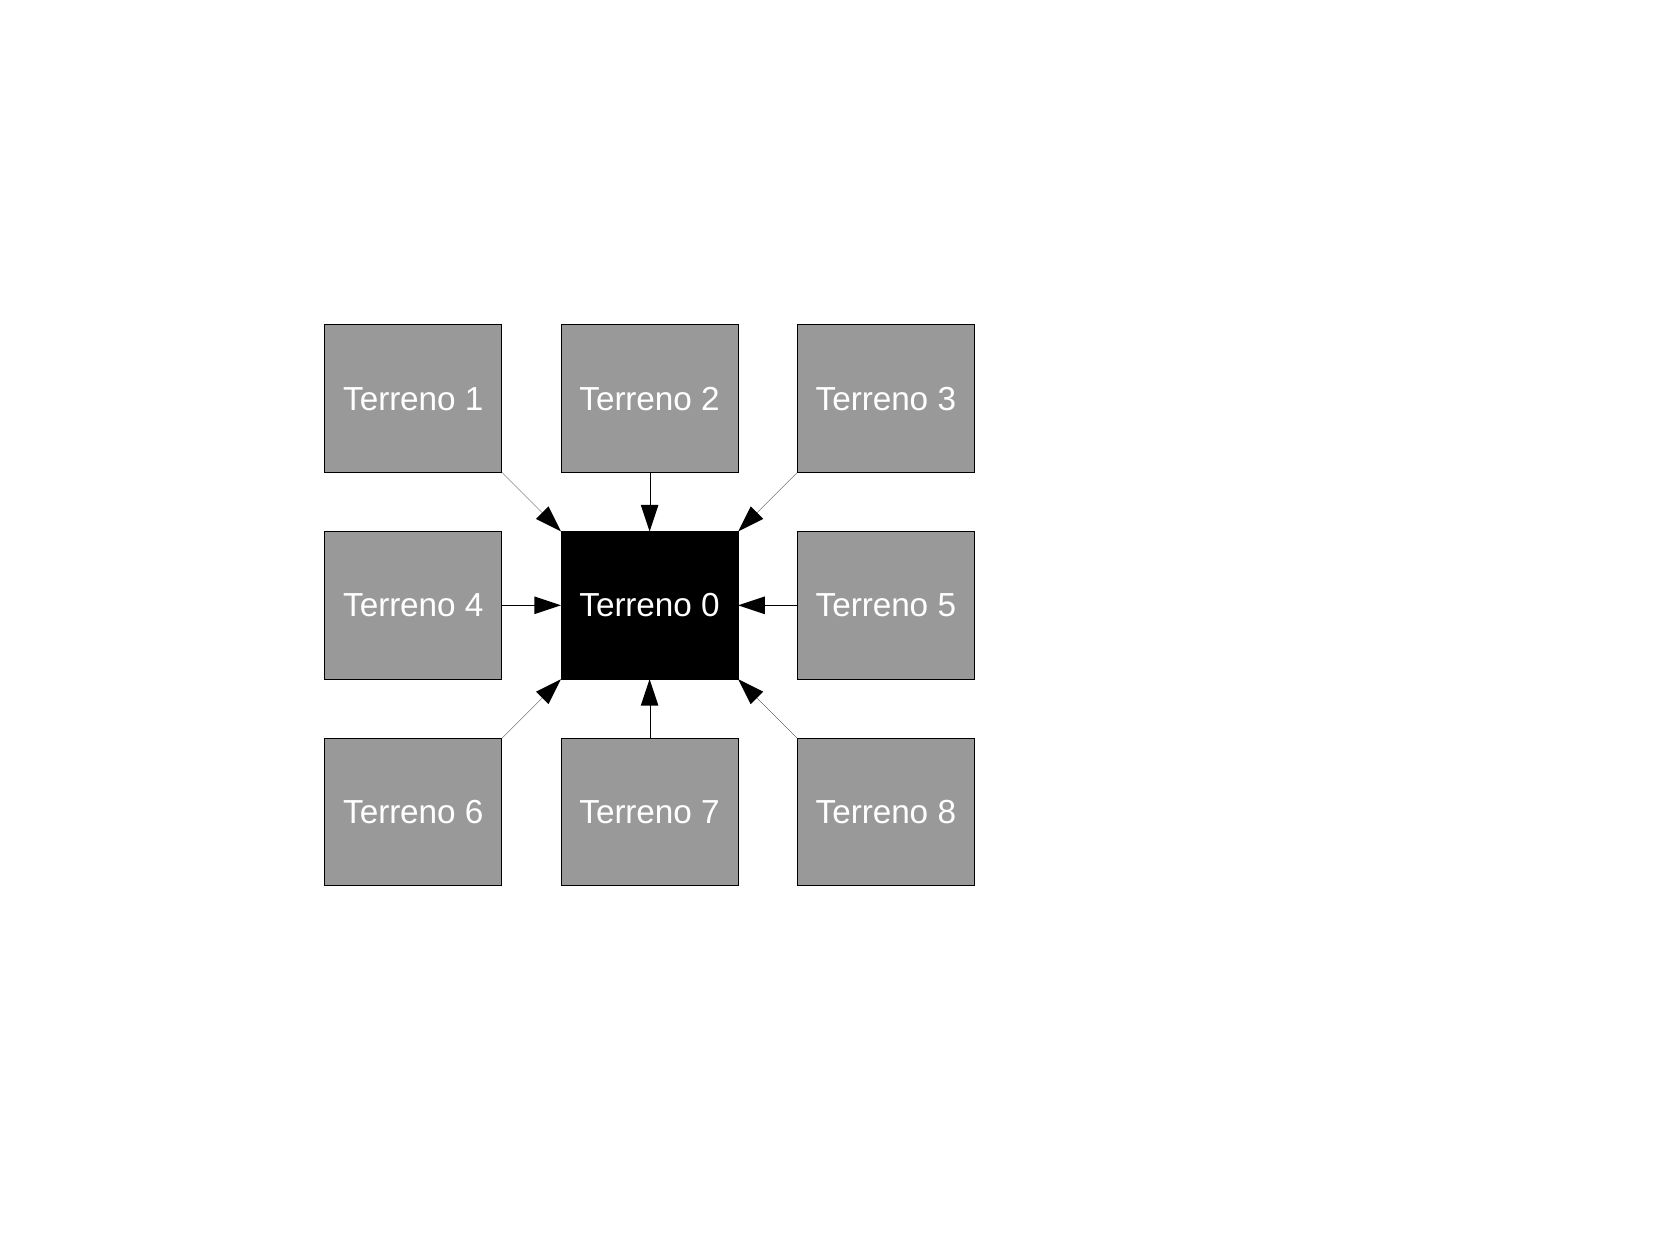

Terreno 1
Terreno 2
Terreno 3
Terreno 4
Terreno 0
Terreno 5
Terreno 6
Terreno 7
Terreno 8